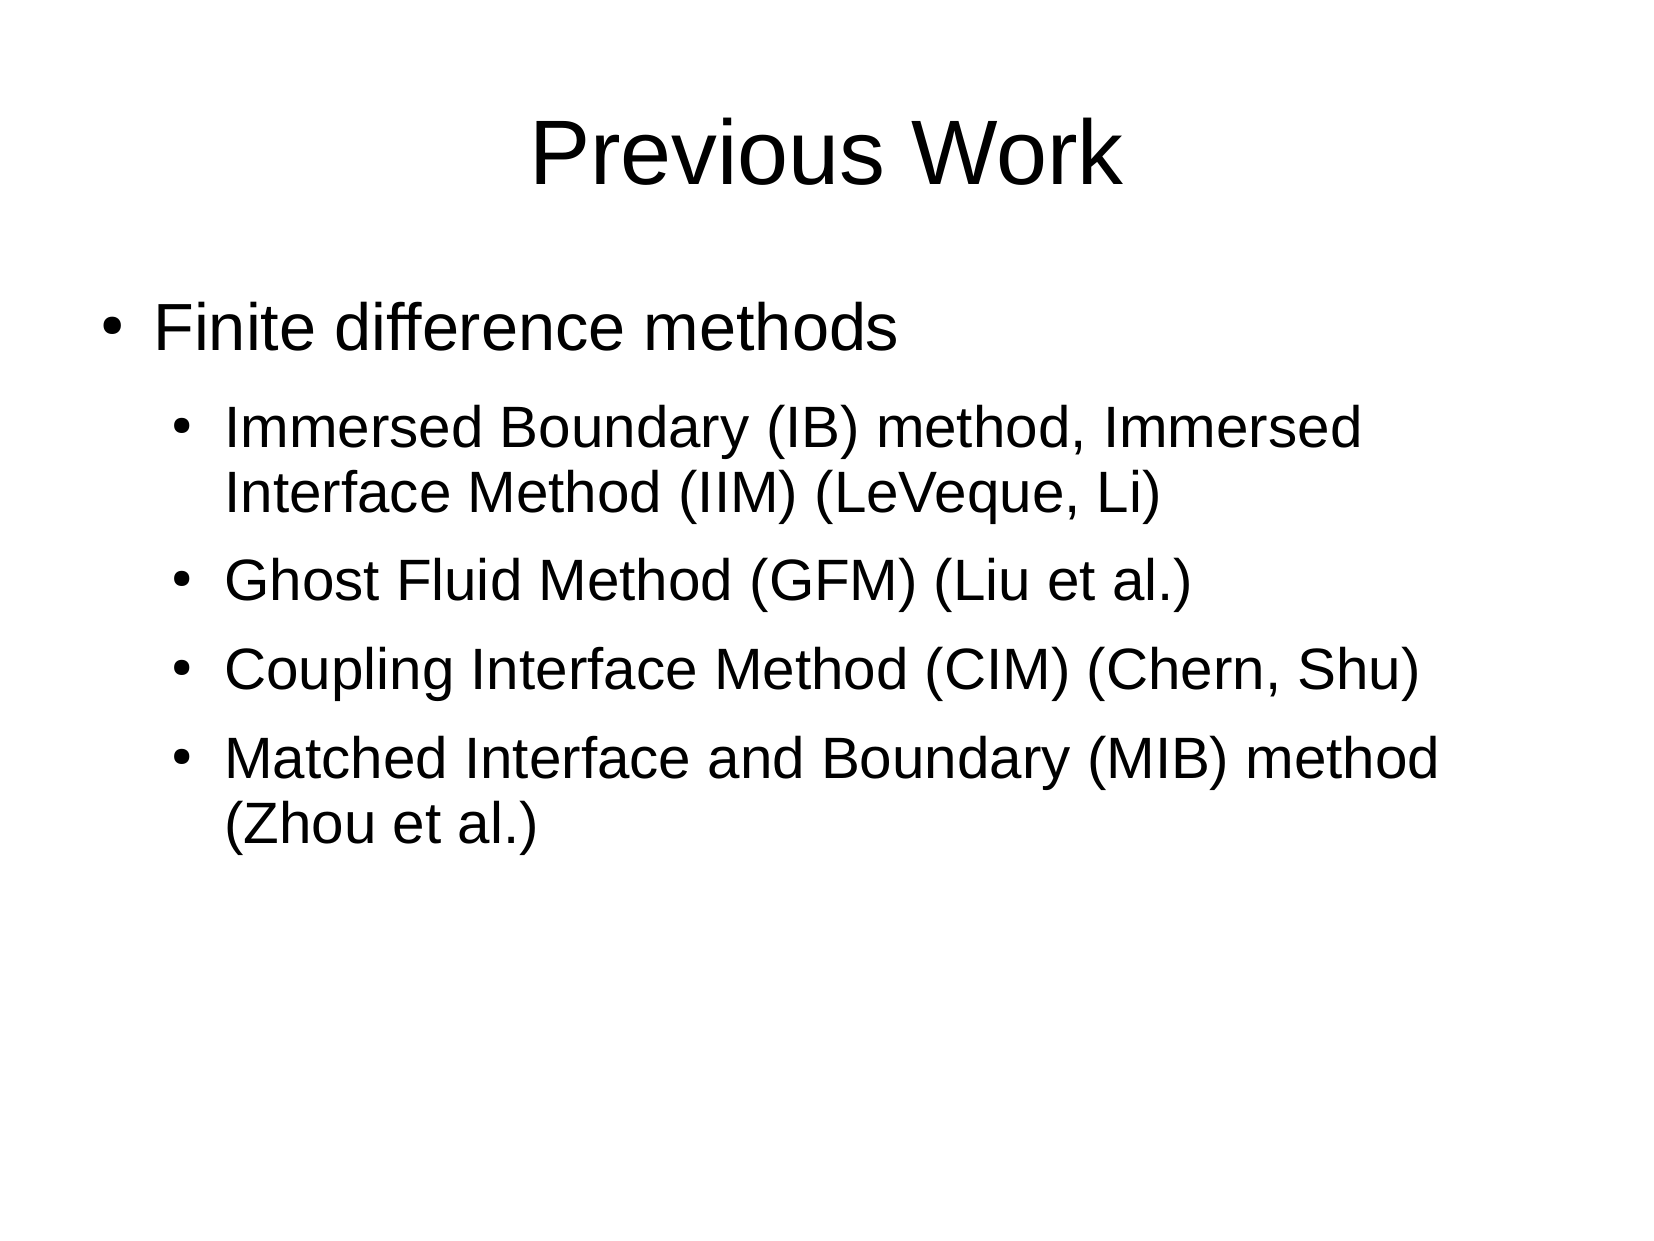

# Previous Work
Finite difference methods
Immersed Boundary (IB) method, Immersed Interface Method (IIM) (LeVeque, Li)
Ghost Fluid Method (GFM) (Liu et al.)
Coupling Interface Method (CIM) (Chern, Shu)
Matched Interface and Boundary (MIB) method (Zhou et al.)